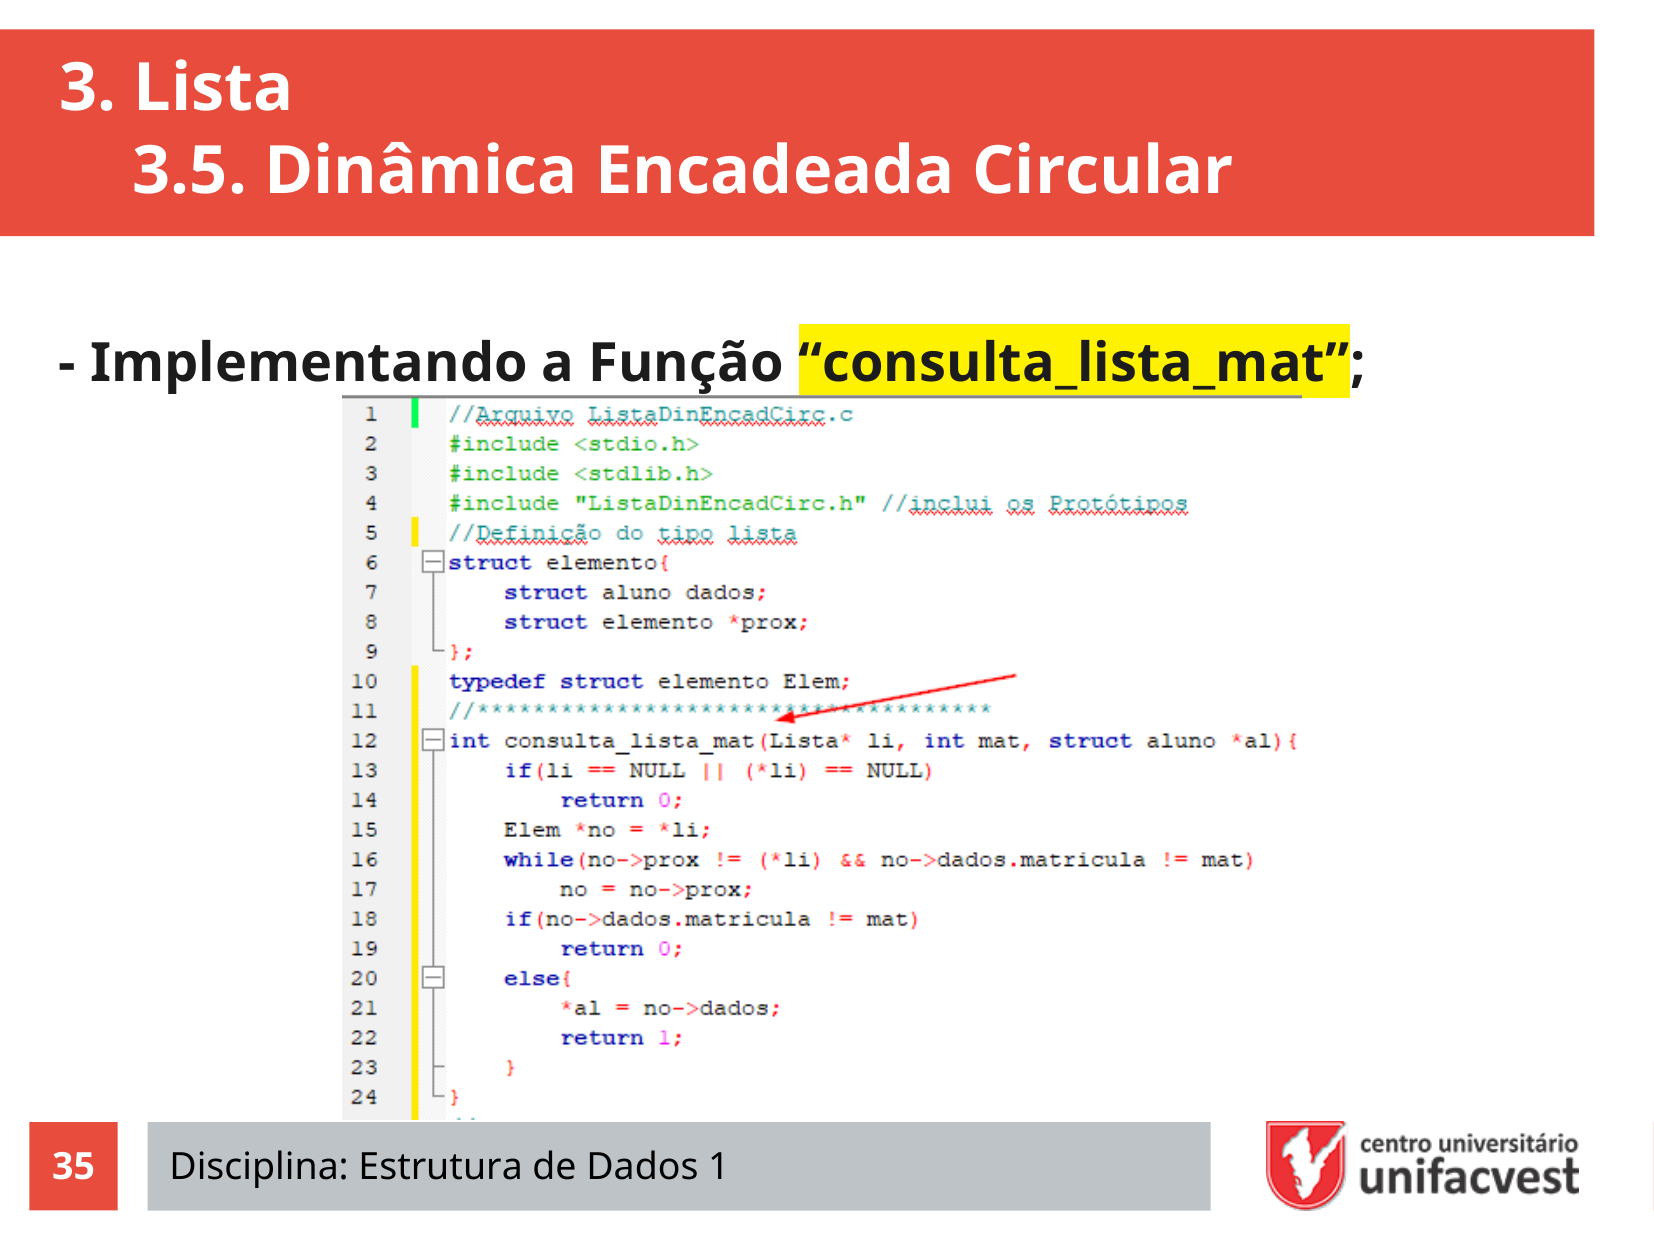

# 3. Lista 3.5. Dinâmica Encadeada Circular
- Implementando a Função “consulta_lista_mat”;
35
Disciplina: Estrutura de Dados 1